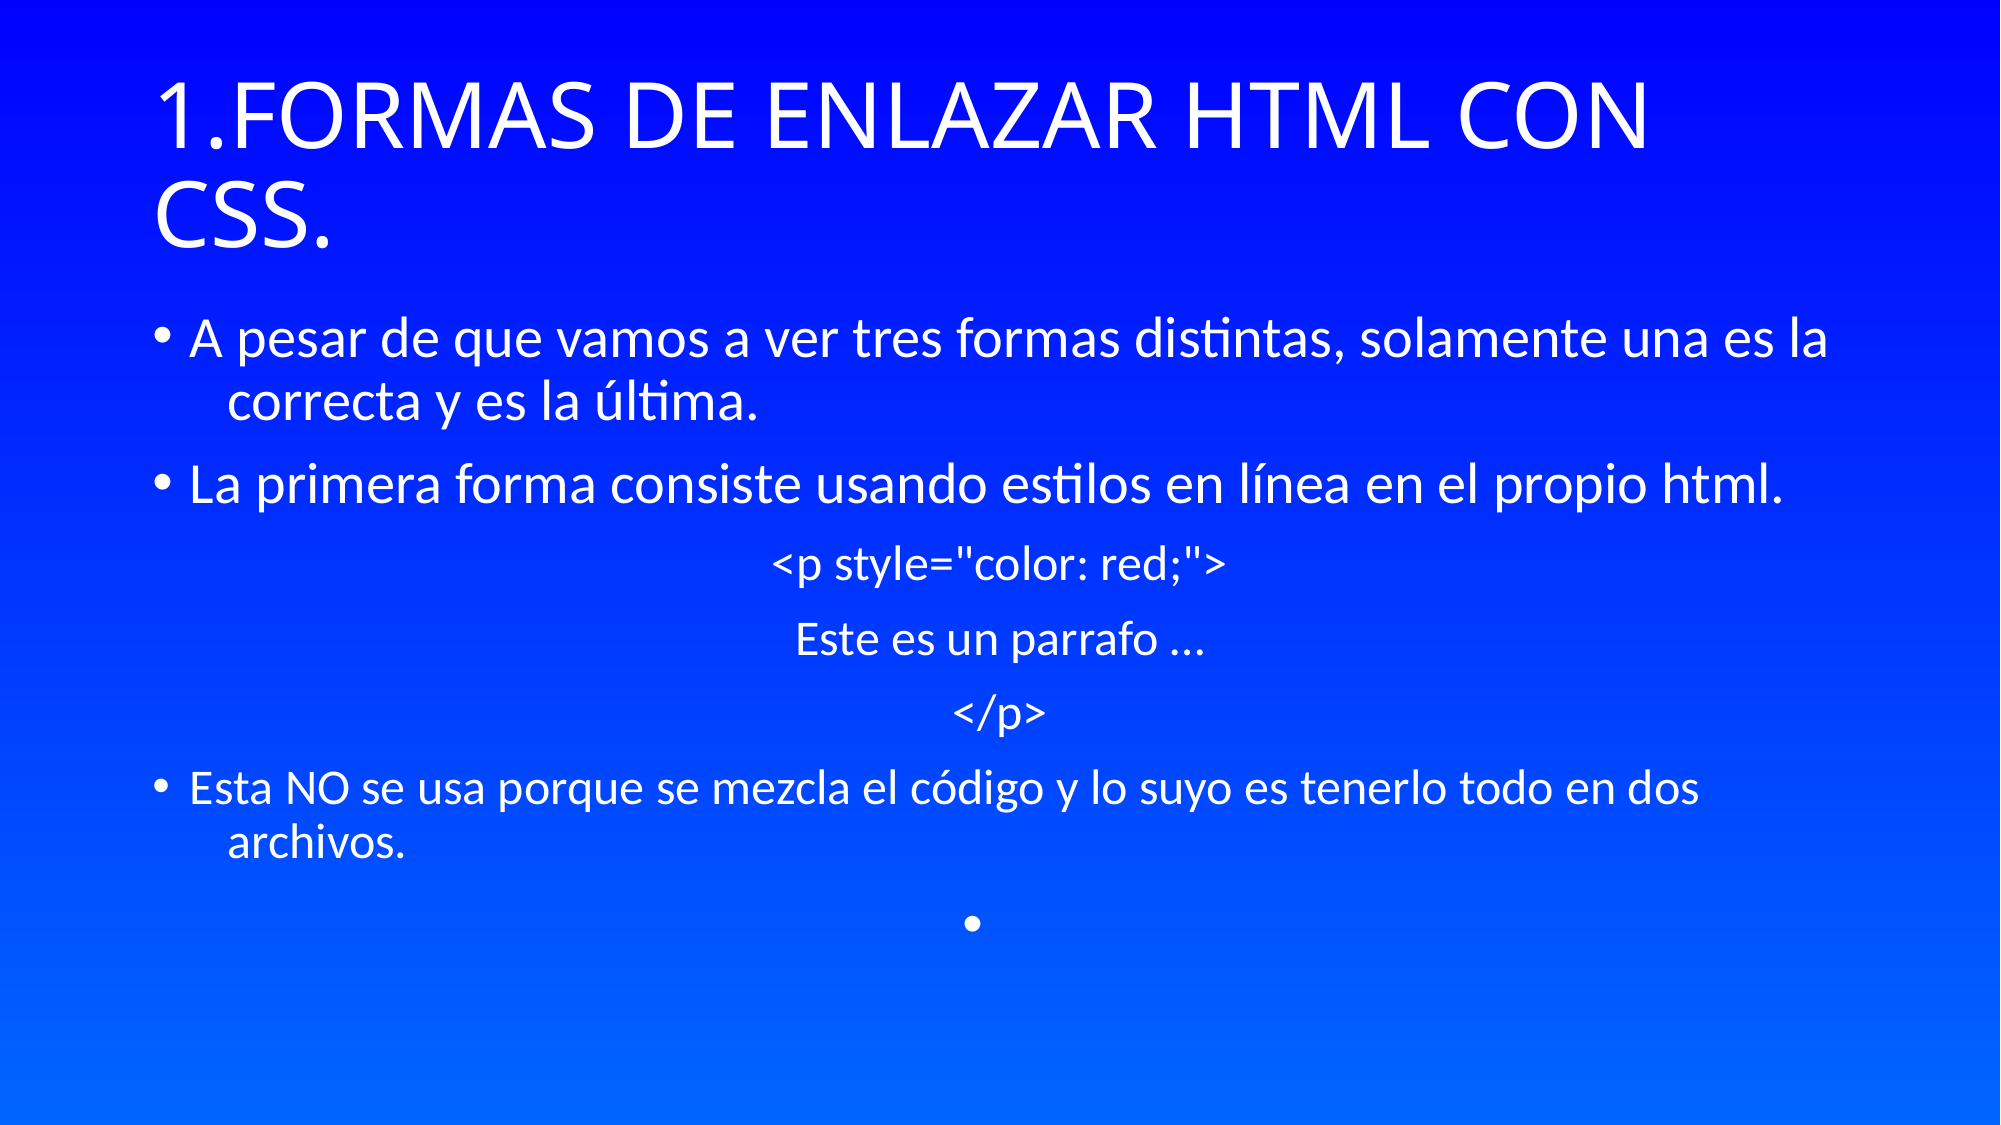

# 1.FORMAS DE ENLAZAR HTML CON CSS.
A pesar de que vamos a ver tres formas distintas, solamente una es la correcta y es la última.
La primera forma consiste usando estilos en línea en el propio html.
<p style="color: red;">
Este es un parrafo …
</p>
Esta NO se usa porque se mezcla el código y lo suyo es tenerlo todo en dos archivos.